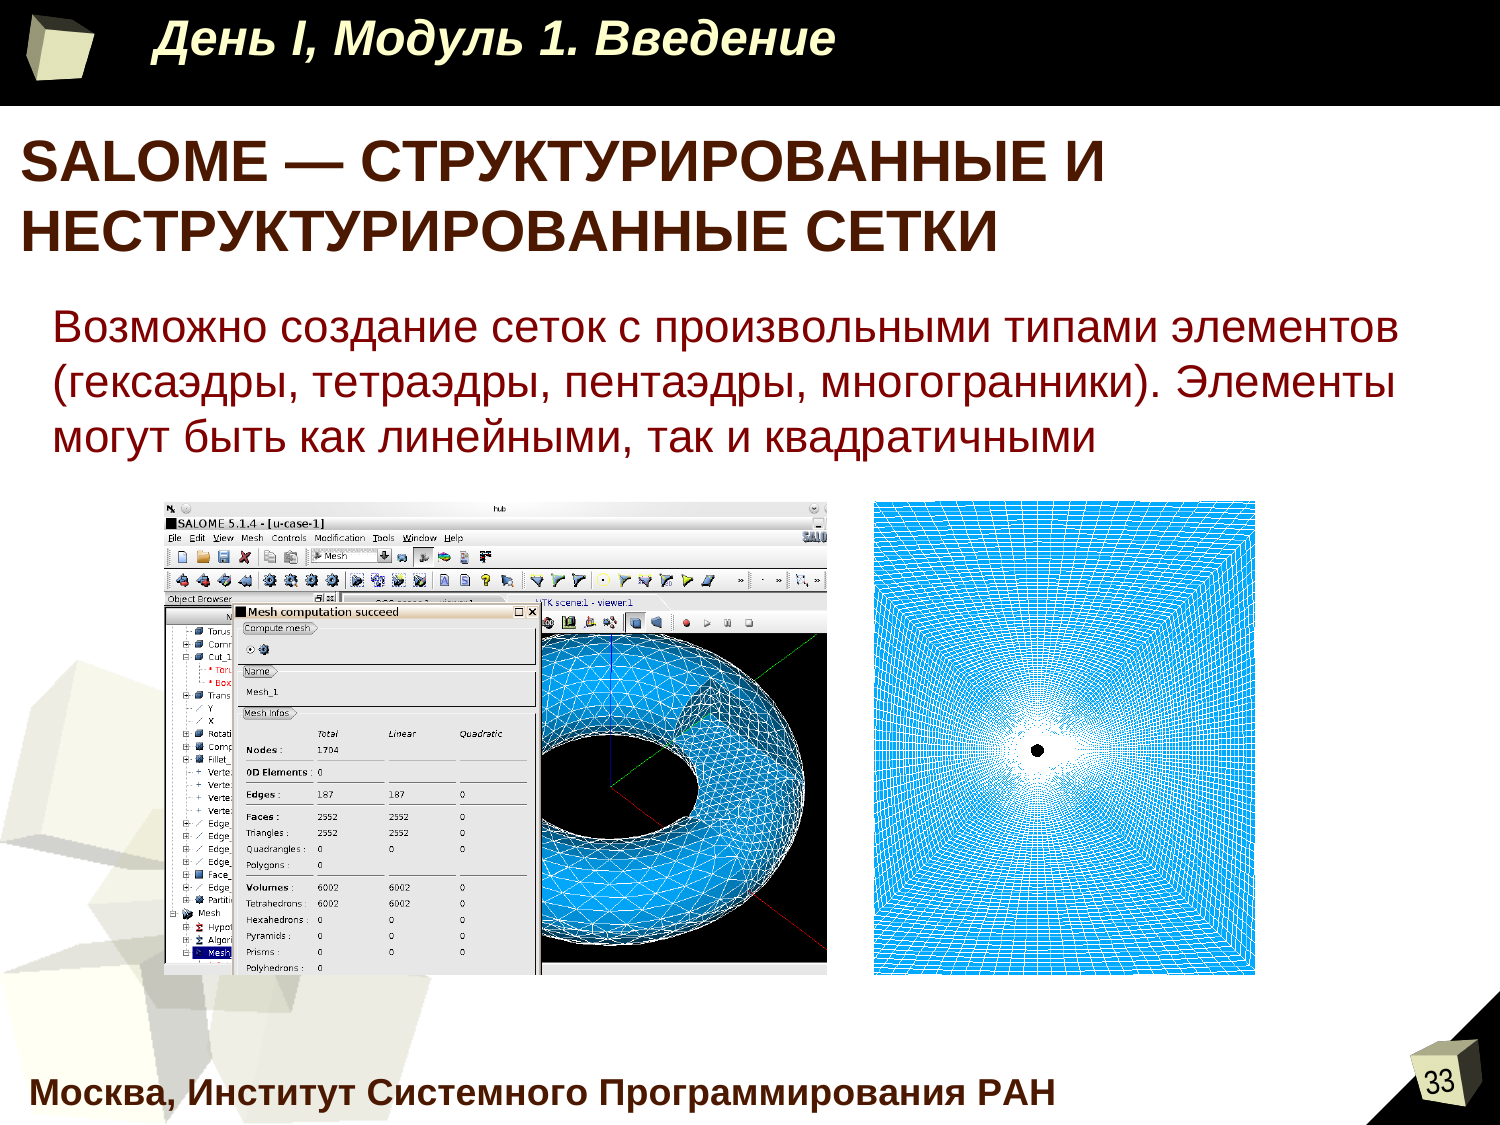

#
SALOME — СТРУКТУРИРОВАННЫЕ И НЕСТРУКТУРИРОВАННЫЕ СЕТКИ
Возможно создание сеток с произвольными типами элементов (гексаэдры, тетраэдры, пентаэдры, многогранники). Элементы могут быть как линейными, так и квадратичными